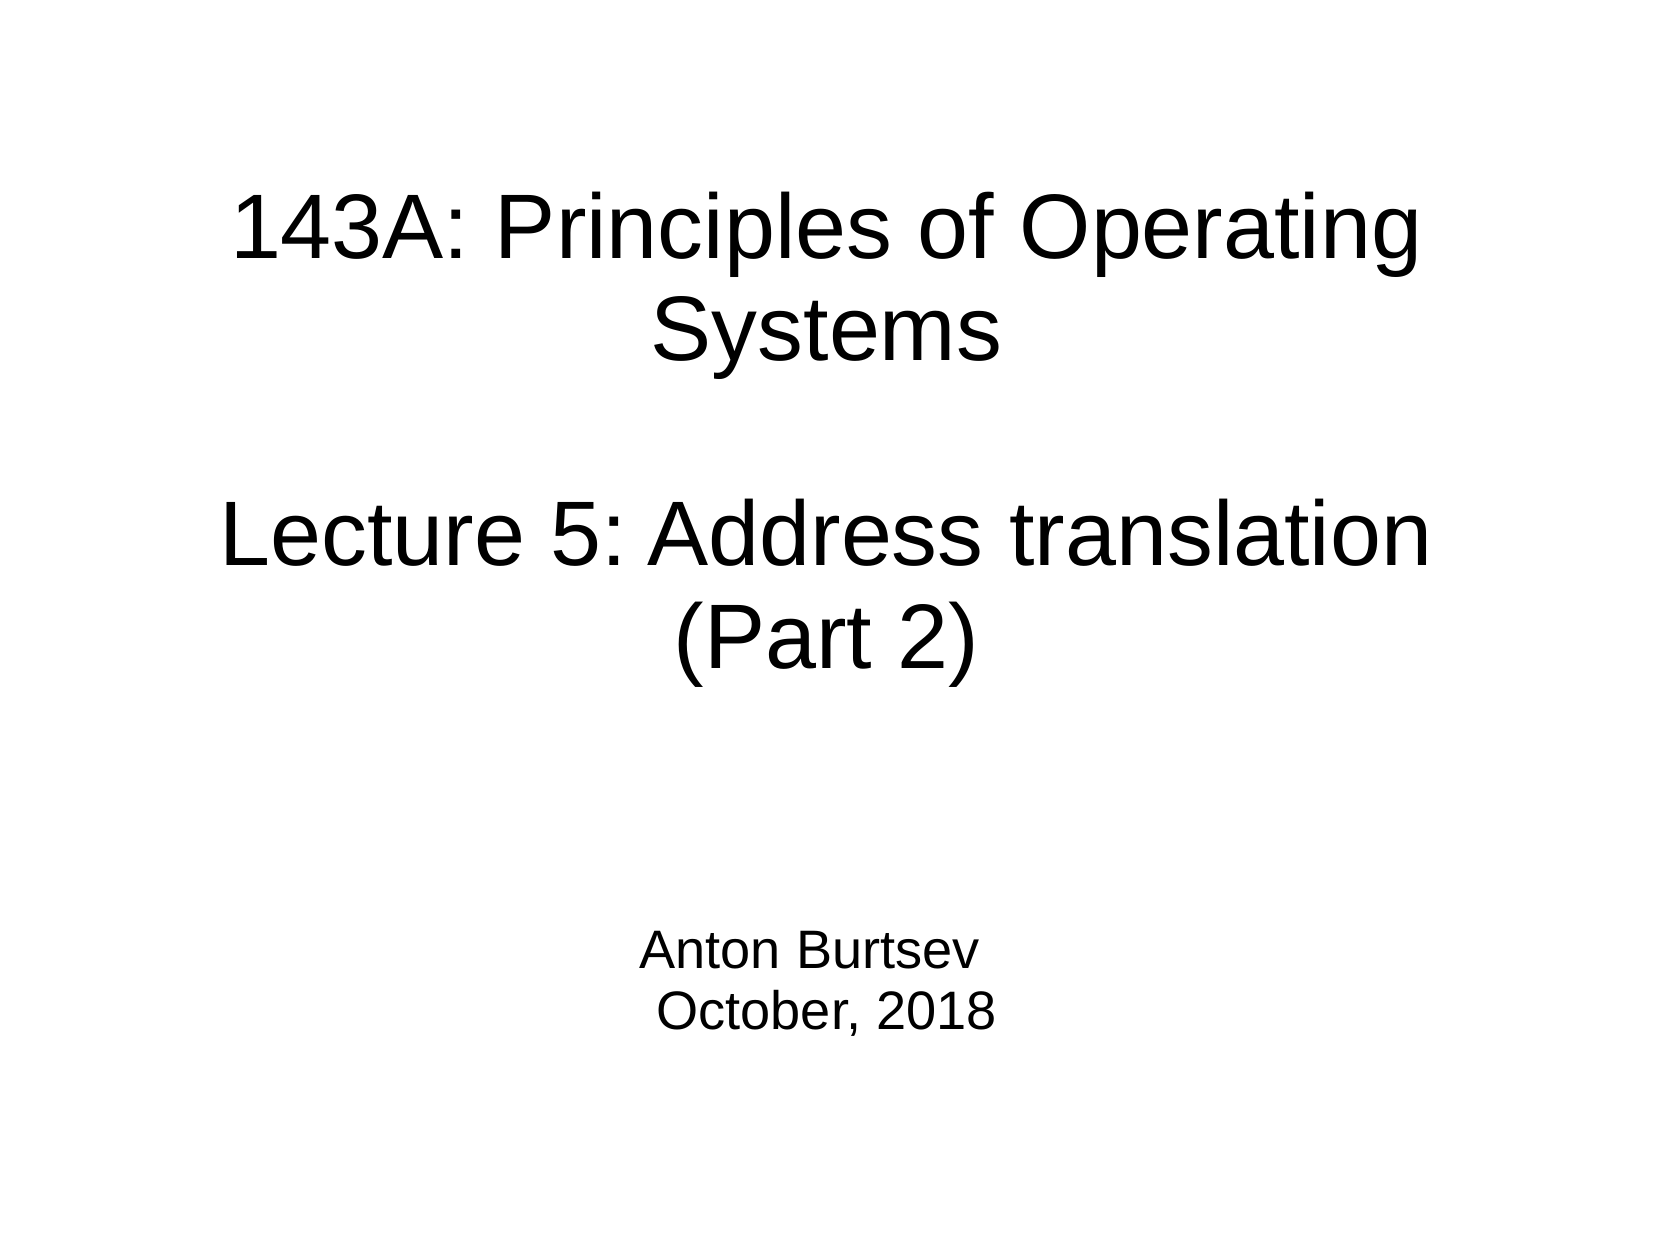

# 143A: Principles of Operating Systems Lecture 5: Address translation (Part 2)
Anton Burtsev
October, 2018